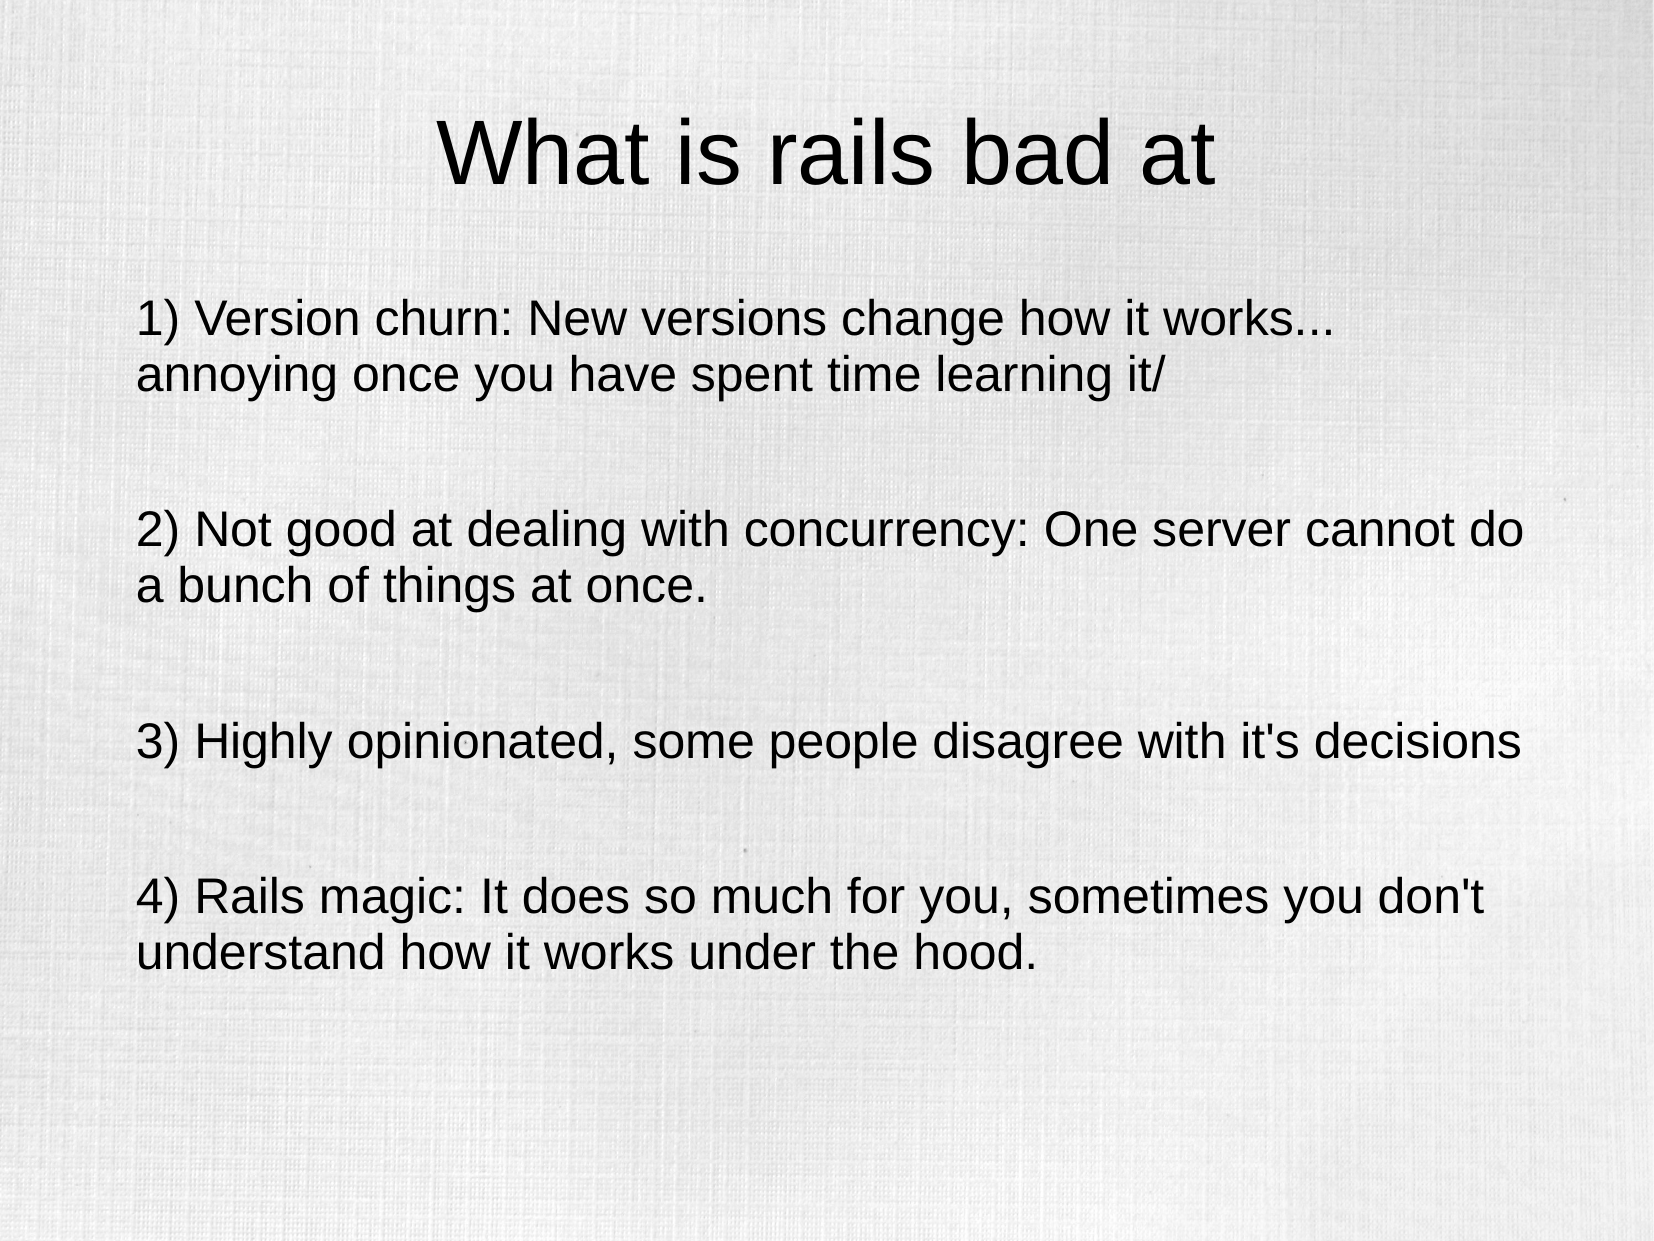

# What is rails bad at
1) Version churn: New versions change how it works... annoying once you have spent time learning it/
2) Not good at dealing with concurrency: One server cannot do a bunch of things at once.
3) Highly opinionated, some people disagree with it's decisions
4) Rails magic: It does so much for you, sometimes you don't understand how it works under the hood.